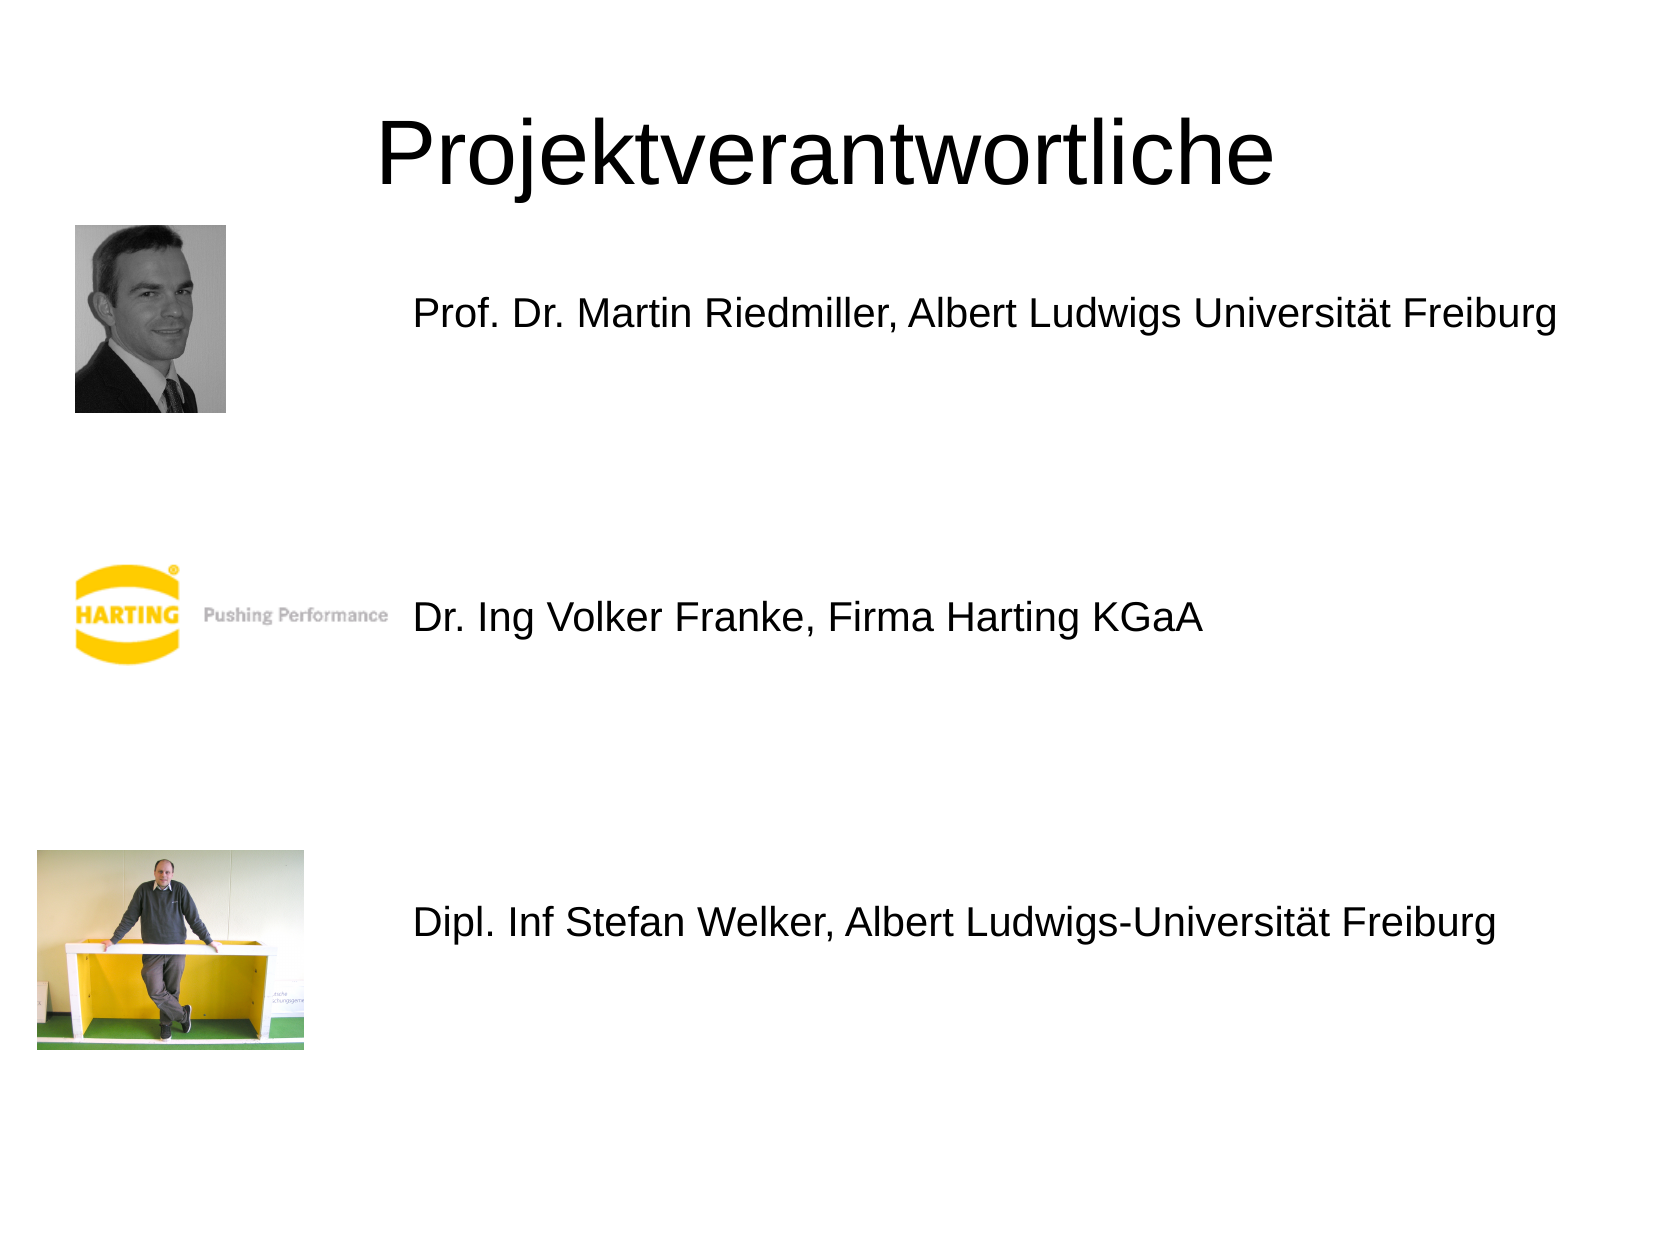

# Projektverantwortliche
Prof. Dr. Martin Riedmiller, Albert Ludwigs Universität Freiburg
Dr. Ing Volker Franke, Firma Harting KGaA
Dipl. Inf Stefan Welker, Albert Ludwigs-Universität Freiburg